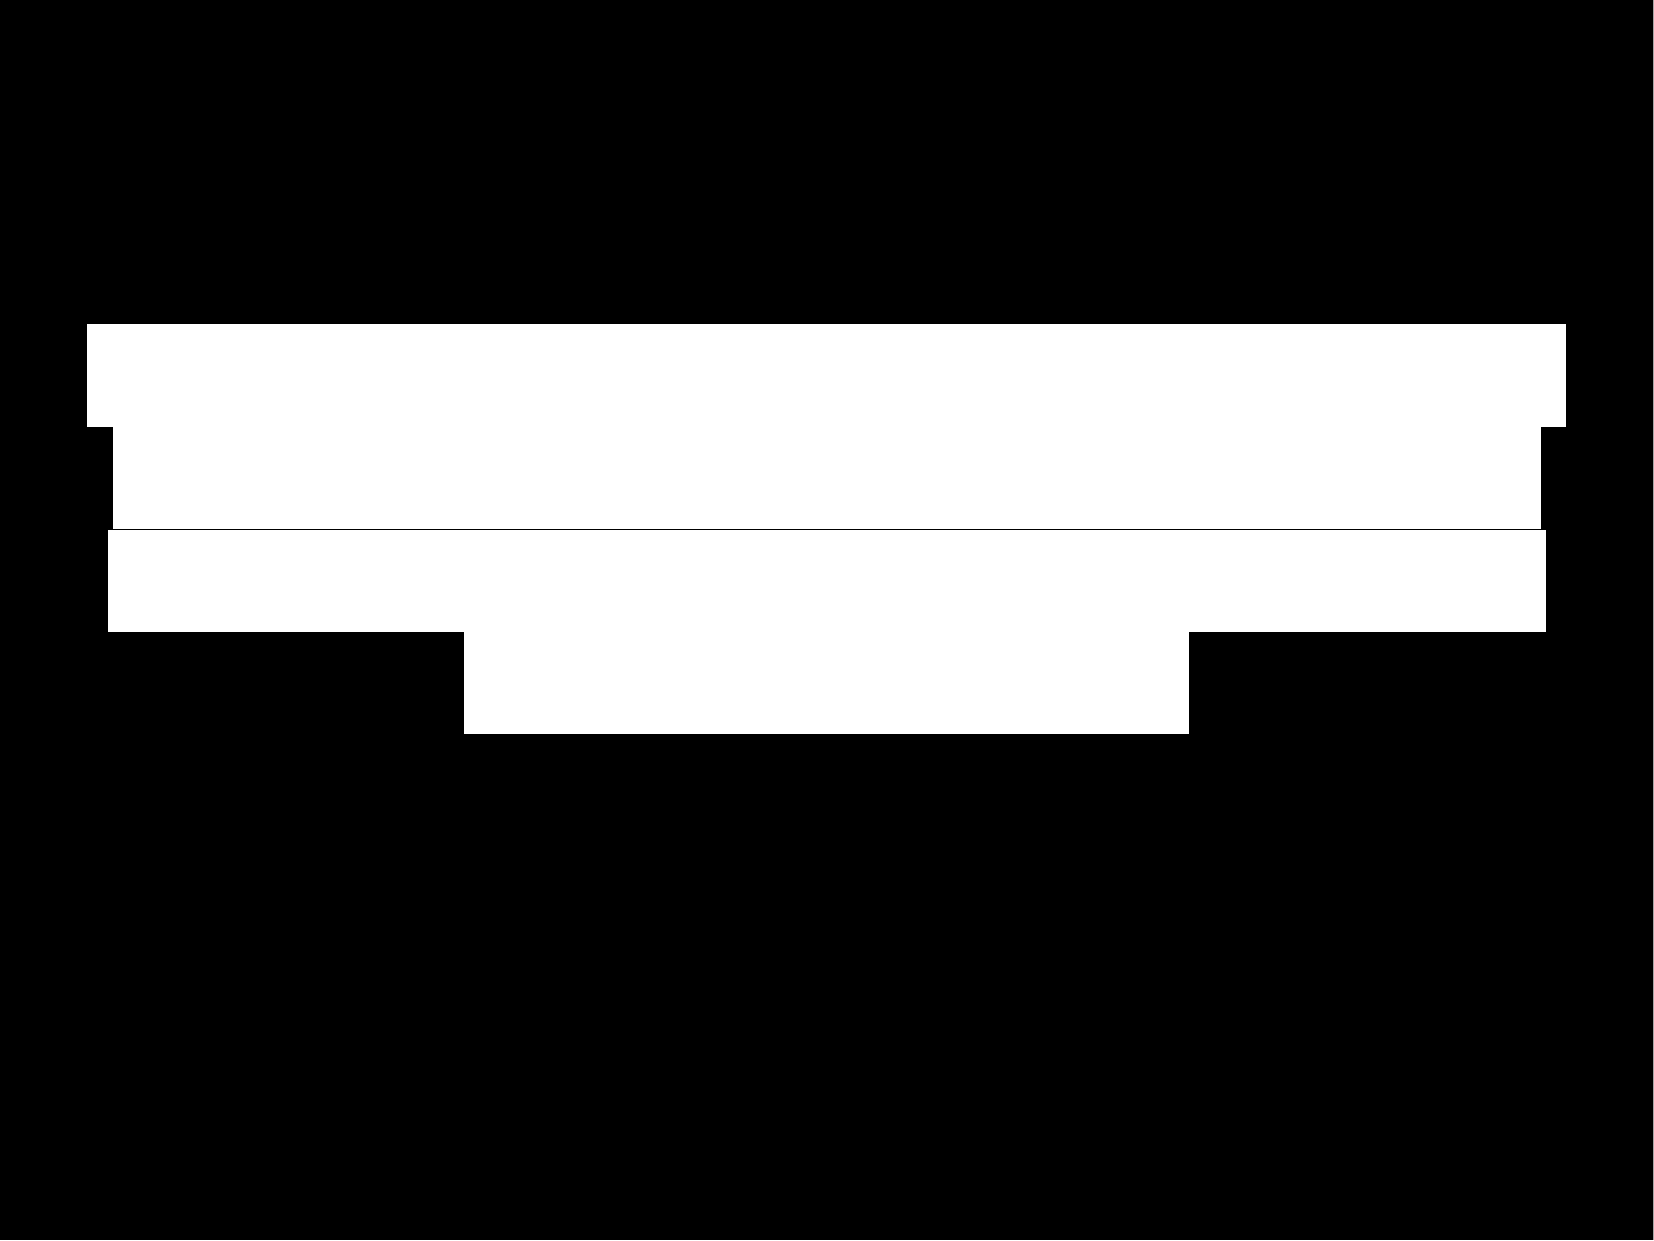

# Este é o tempo de lançarmos a rede
Prega a Palavra, viver o evangelho
Este é o tempo de quebrantamento
A colheita chegou